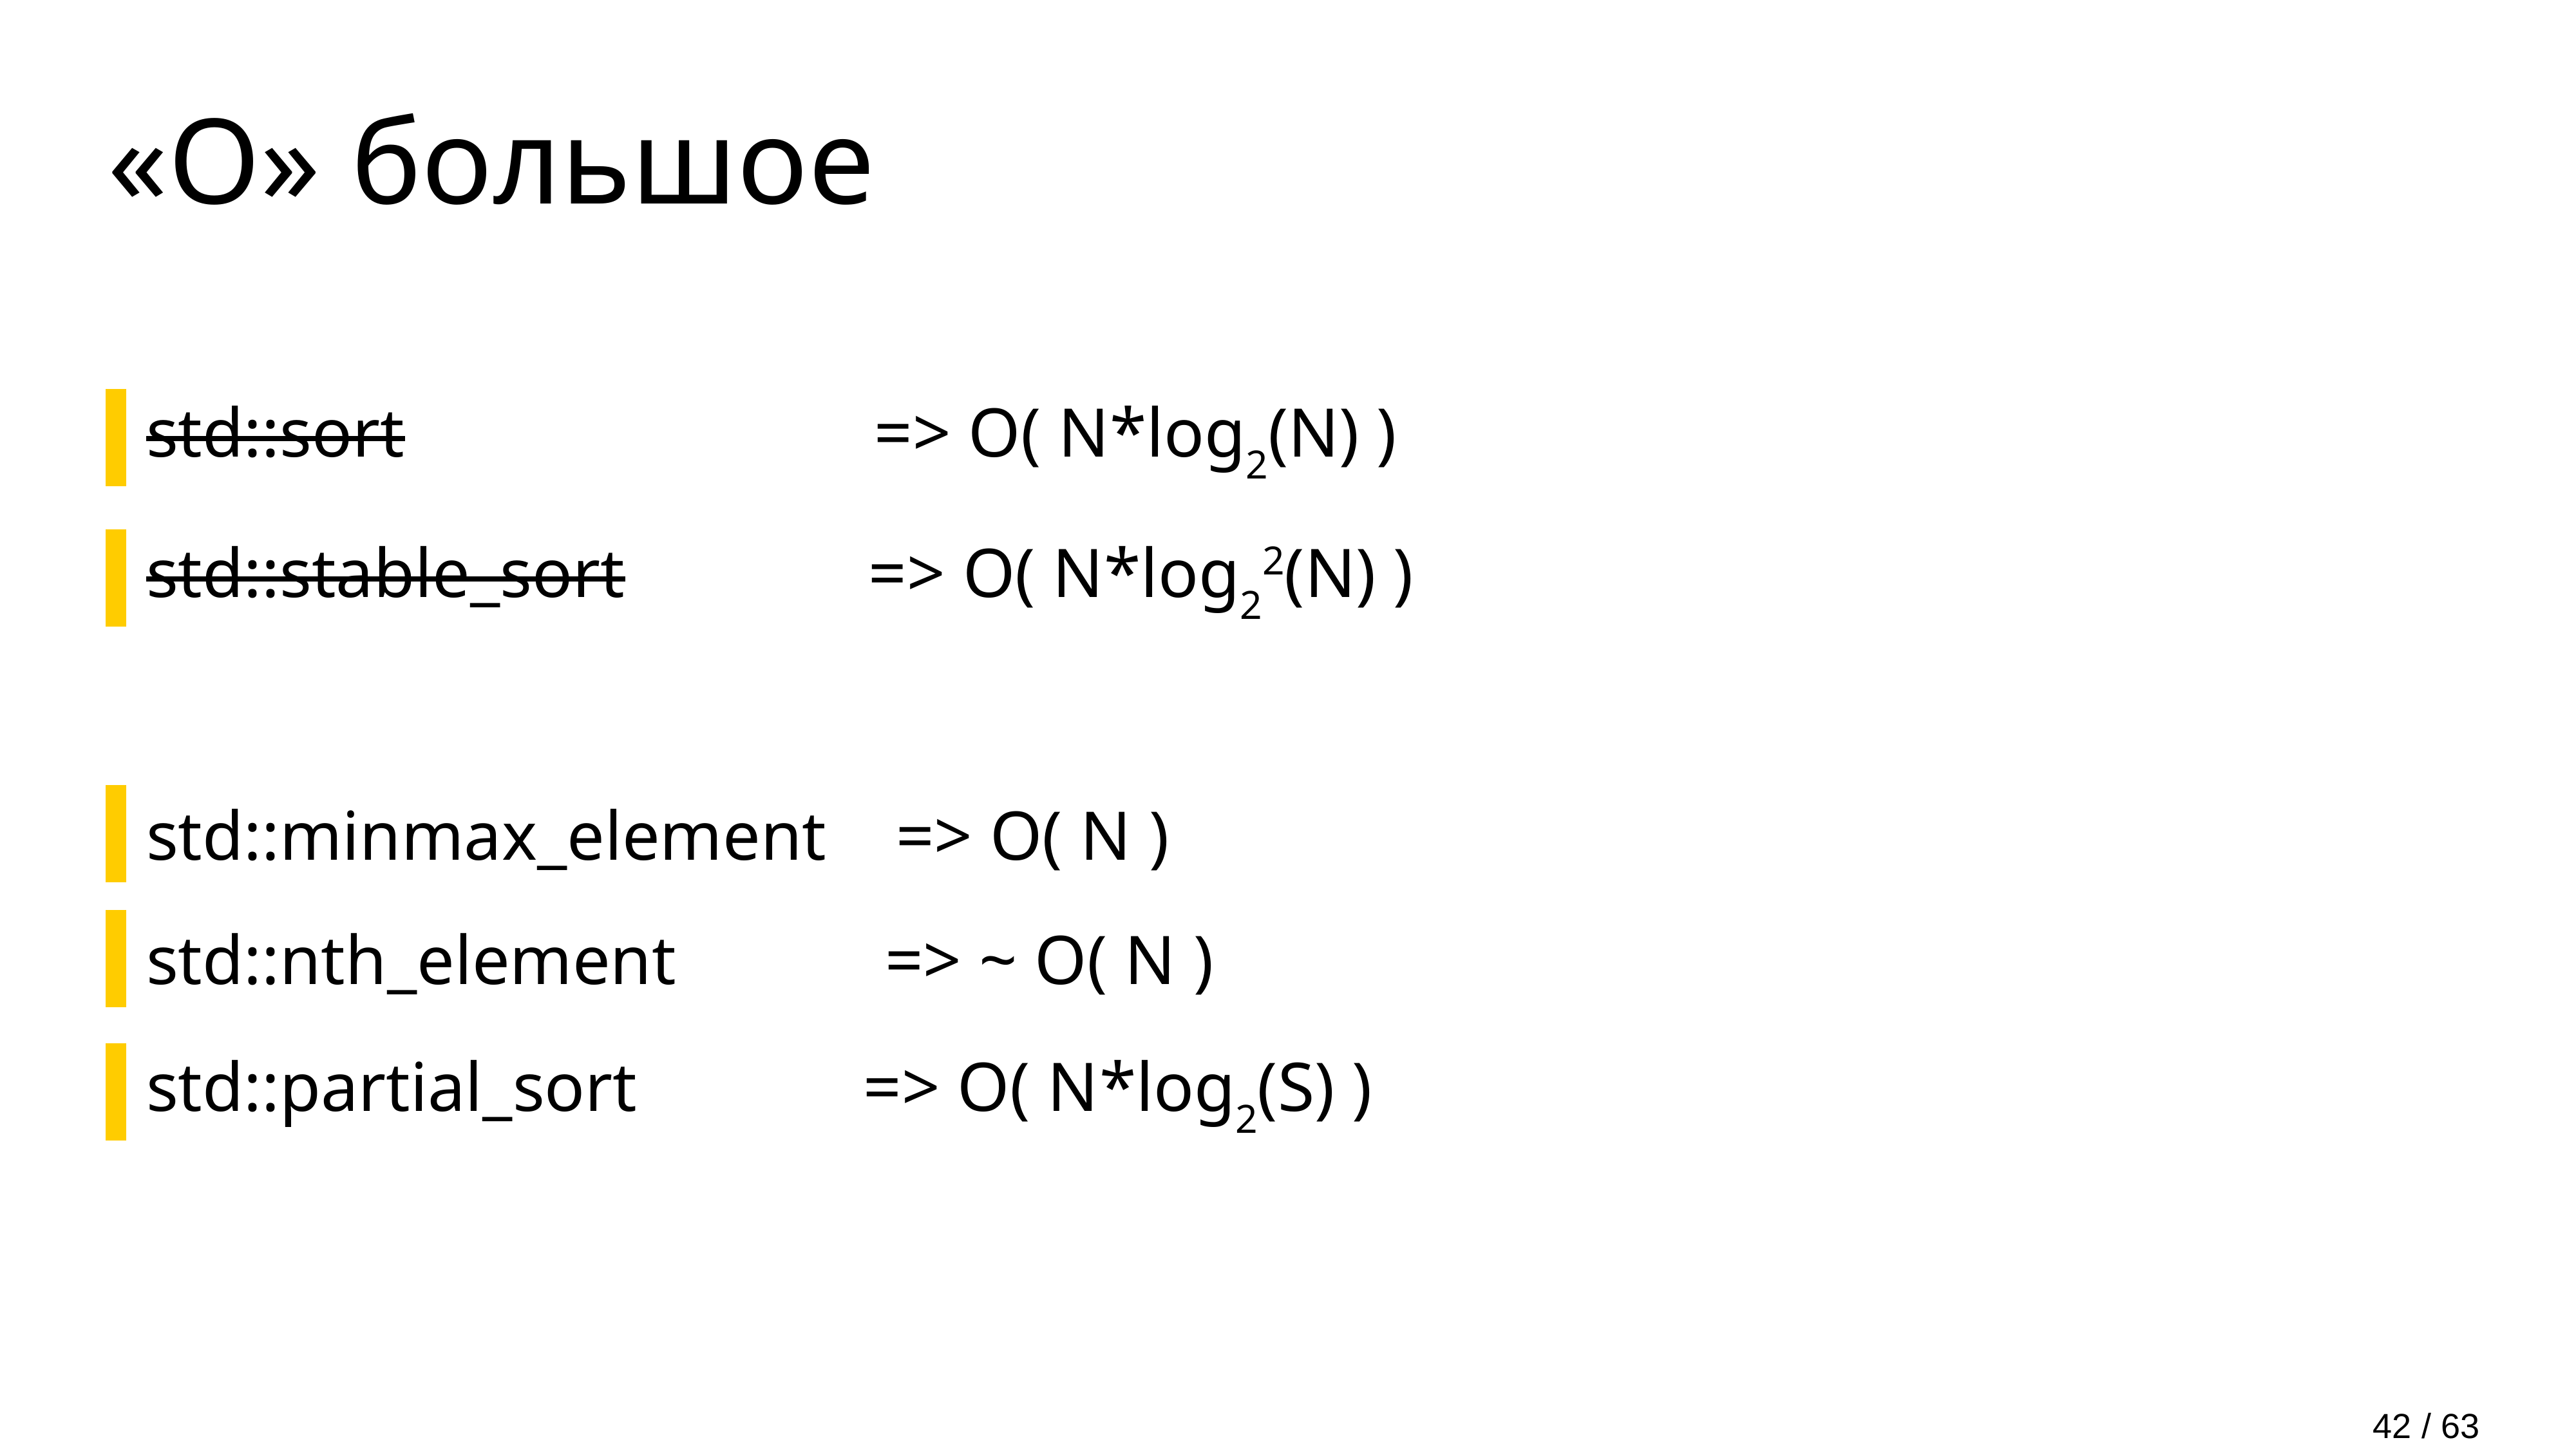

# «О» большое
 std::sort => O( N*log2(N) )
 std::stable_sort => O( N*log22(N) )
 std::minmax_element => O( N )
 std::nth_element => ~ O( N )
 std::partial_sort => O( N*log2(S) )